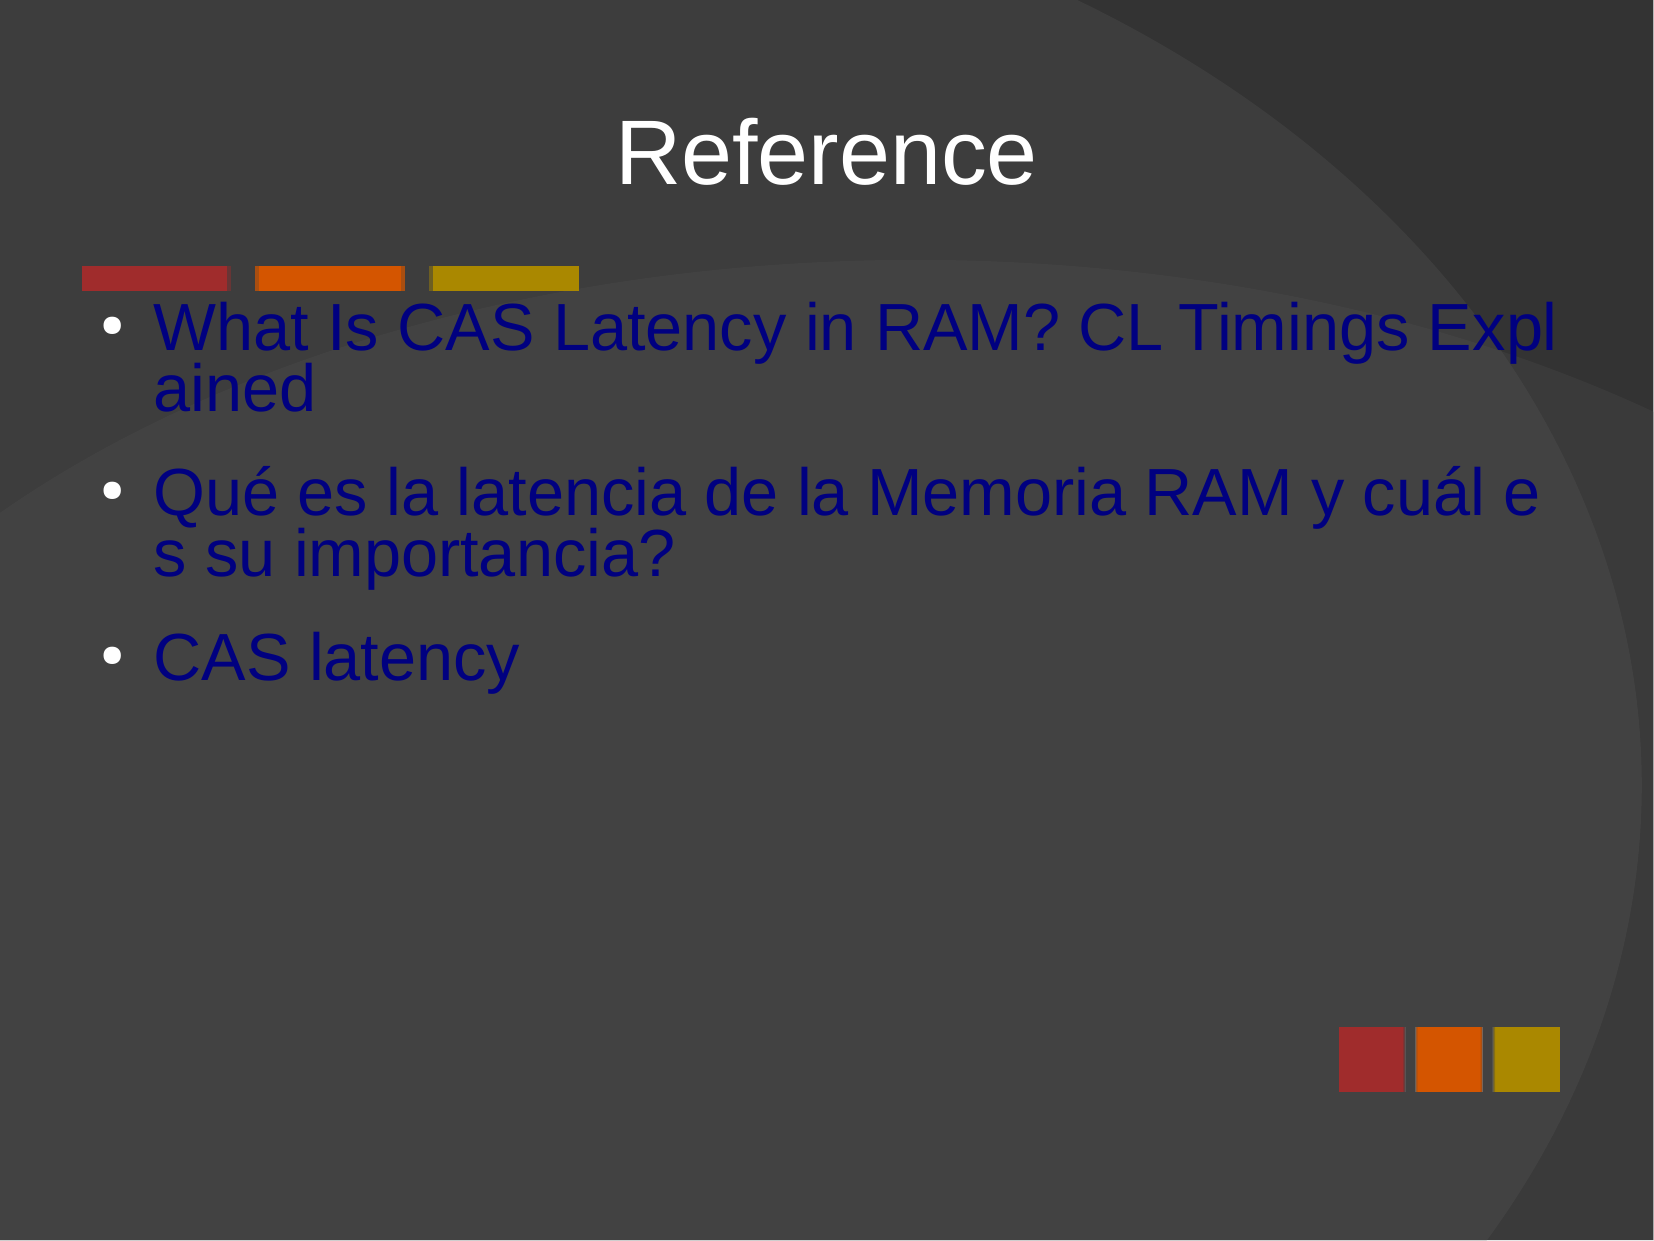

# Reference
What Is CAS Latency in RAM? CL Timings Explained
Qué es la latencia de la Memoria RAM y cuál es su importancia?
CAS latency